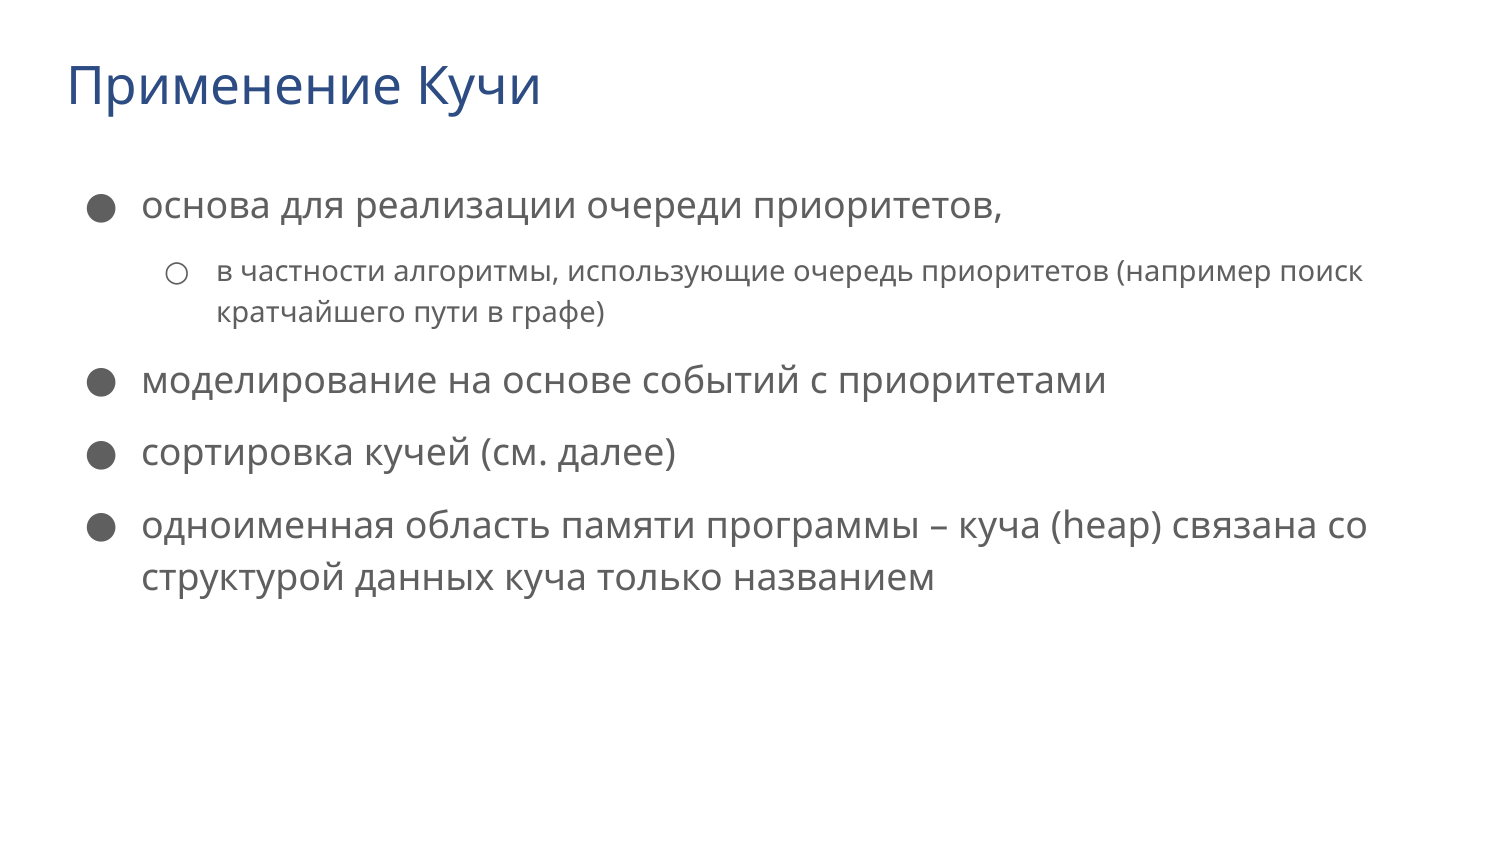

# Применение Кучи
основа для реализации очереди приоритетов,
в частности алгоритмы, использующие очередь приоритетов (например поиск кратчайшего пути в графе)
моделирование на основе событий с приоритетами
сортировка кучей (см. далее)
одноименная область памяти программы – куча (heap) связана со структурой данных куча только названием